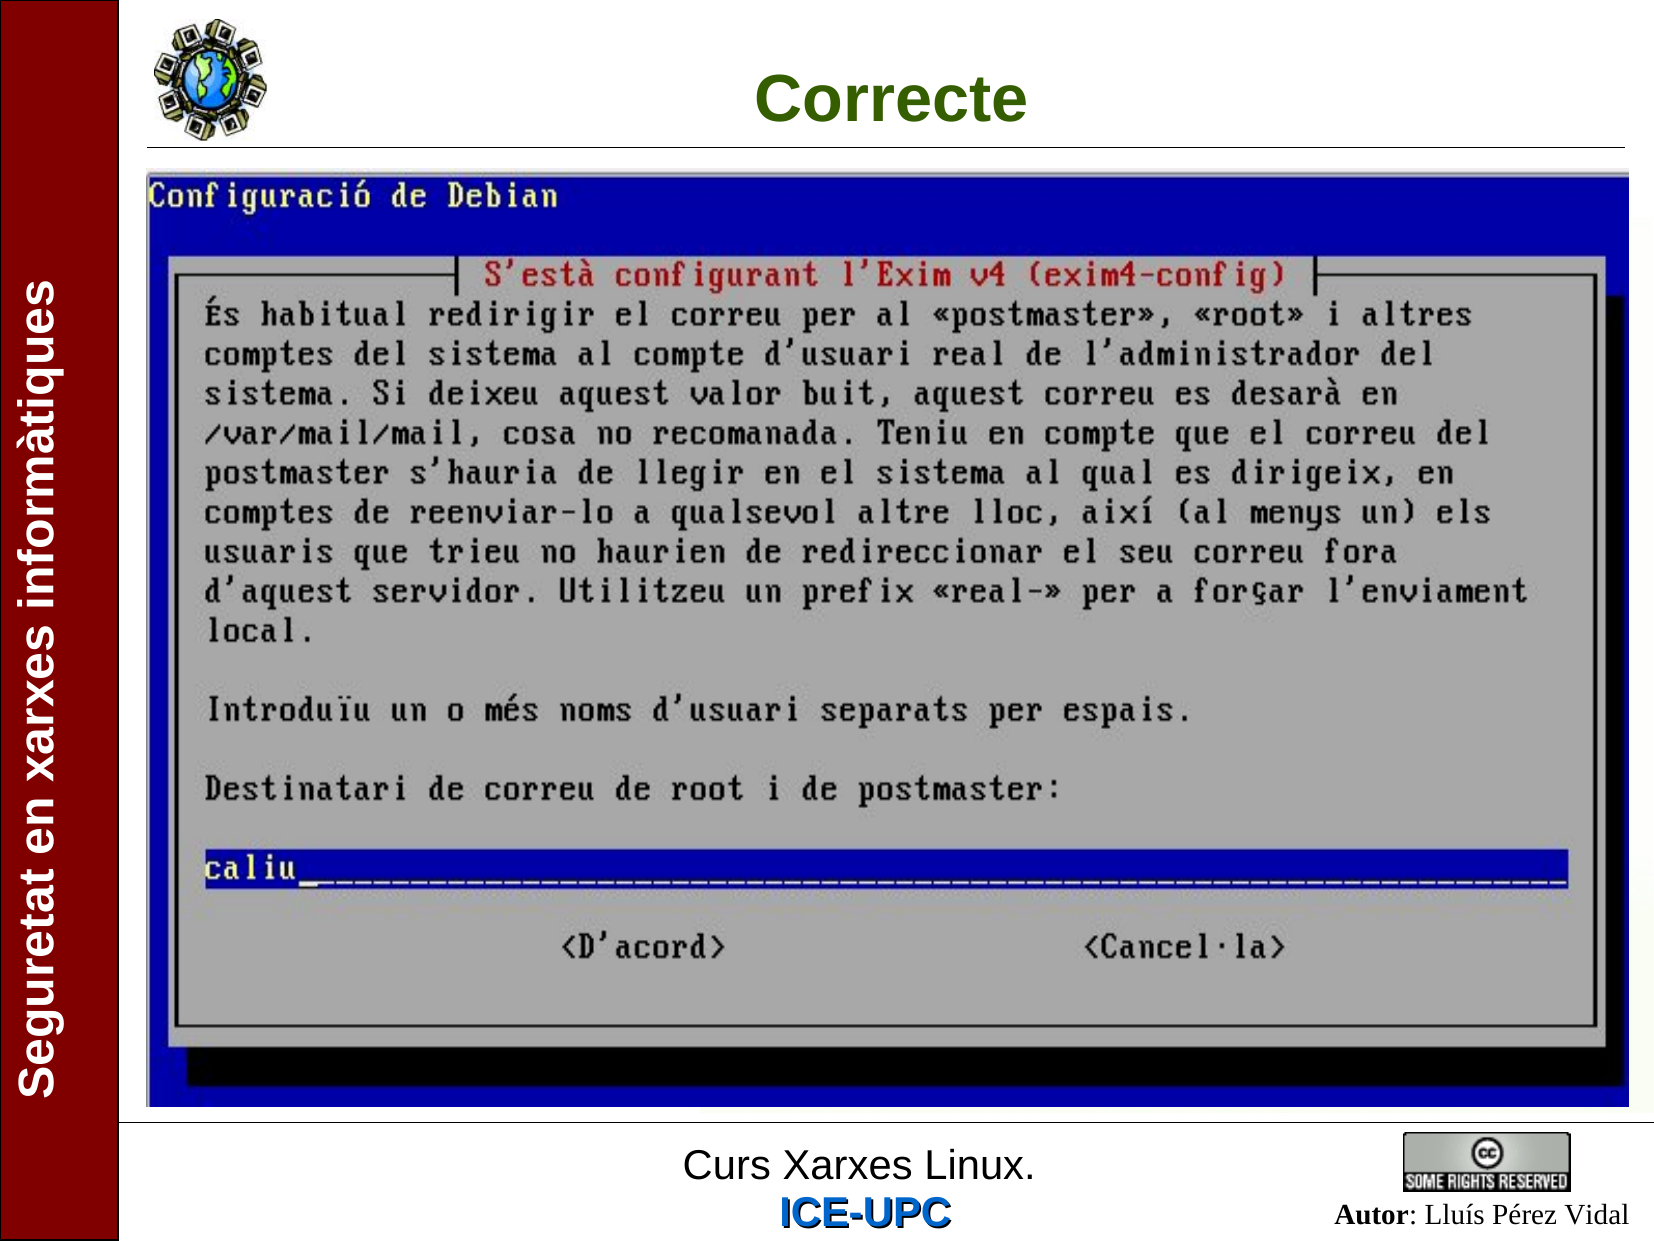

# Correcte
 Croquis d'arquitectura mostrant les 3 zones